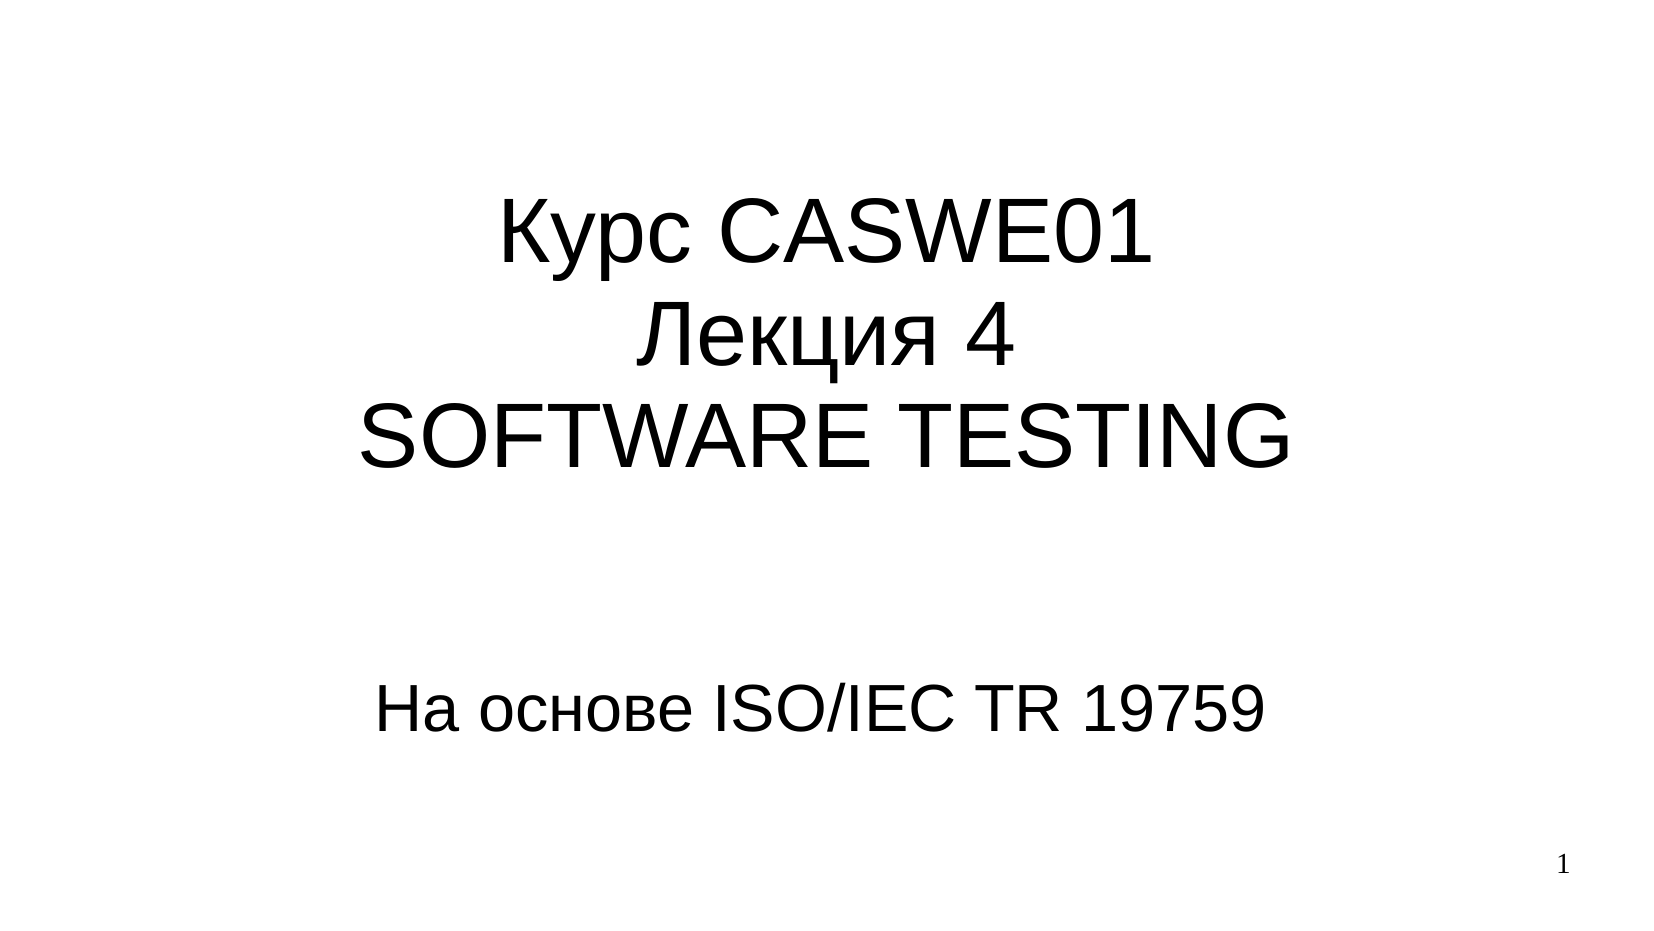

# Курс CASWE01 Лекция 4 SOFTWARE TESTING
На основе ISO/IEC TR 19759
1